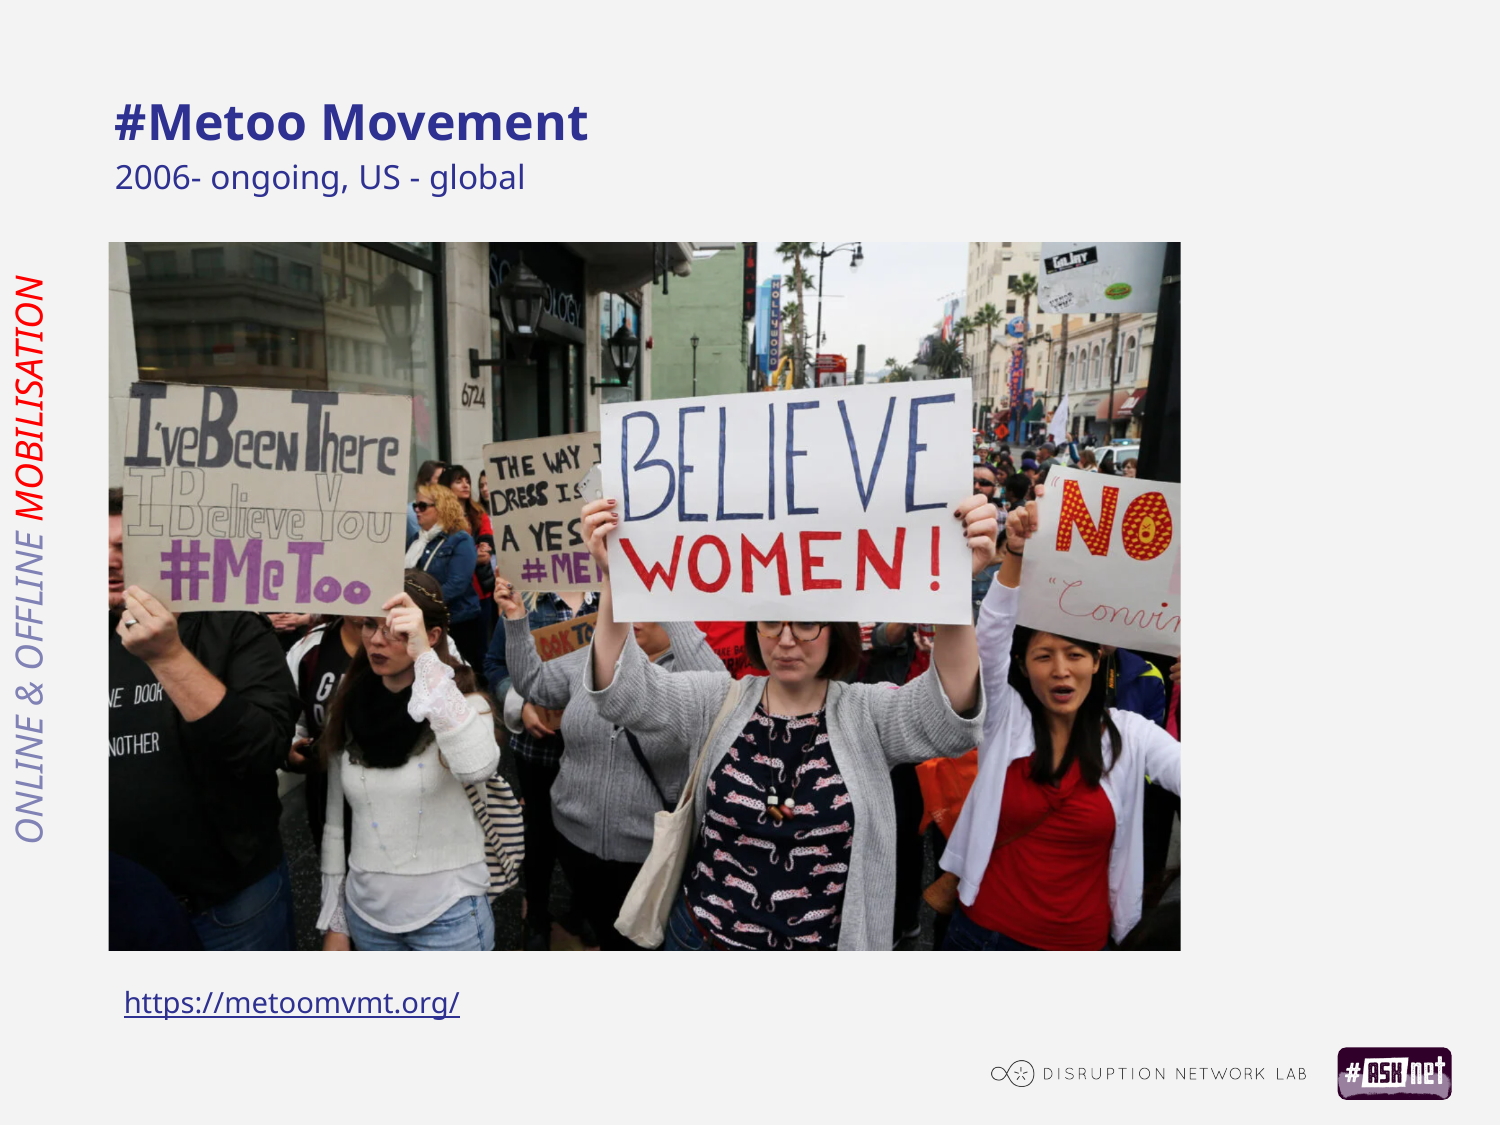

#Metoo Movement
2006- ongoing, US - global
ONLINE & OFFLINE MOBILISATION
https://metoomvmt.org/